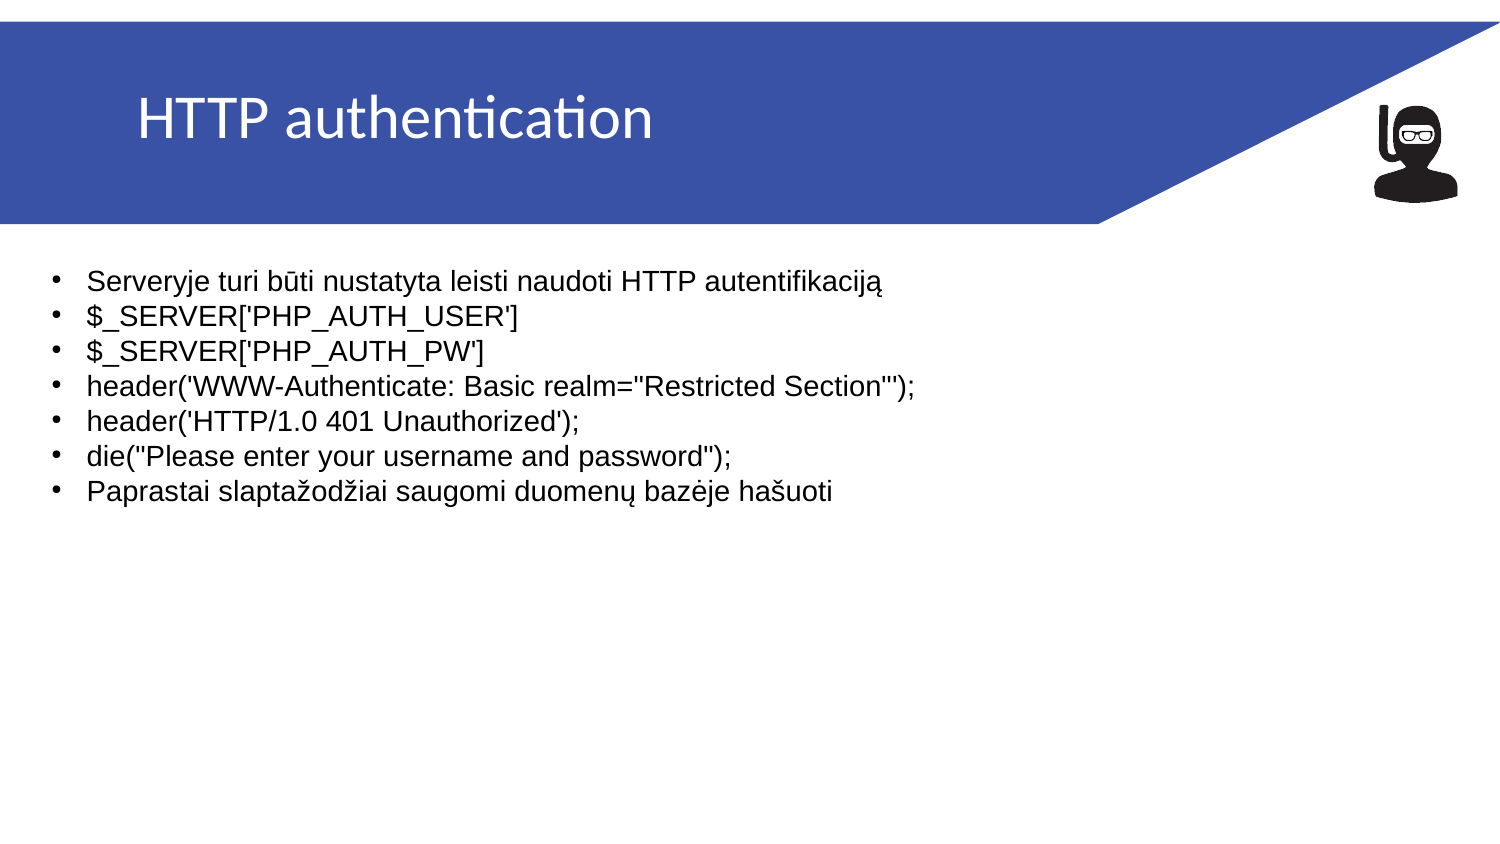

# HTTP authentication
Serveryje turi būti nustatyta leisti naudoti HTTP autentifikaciją
$_SERVER['PHP_AUTH_USER']
$_SERVER['PHP_AUTH_PW']
header('WWW-Authenticate: Basic realm="Restricted Section"');
header('HTTP/1.0 401 Unauthorized');
die("Please enter your username and password");
Paprastai slaptažodžiai saugomi duomenų bazėje hašuoti